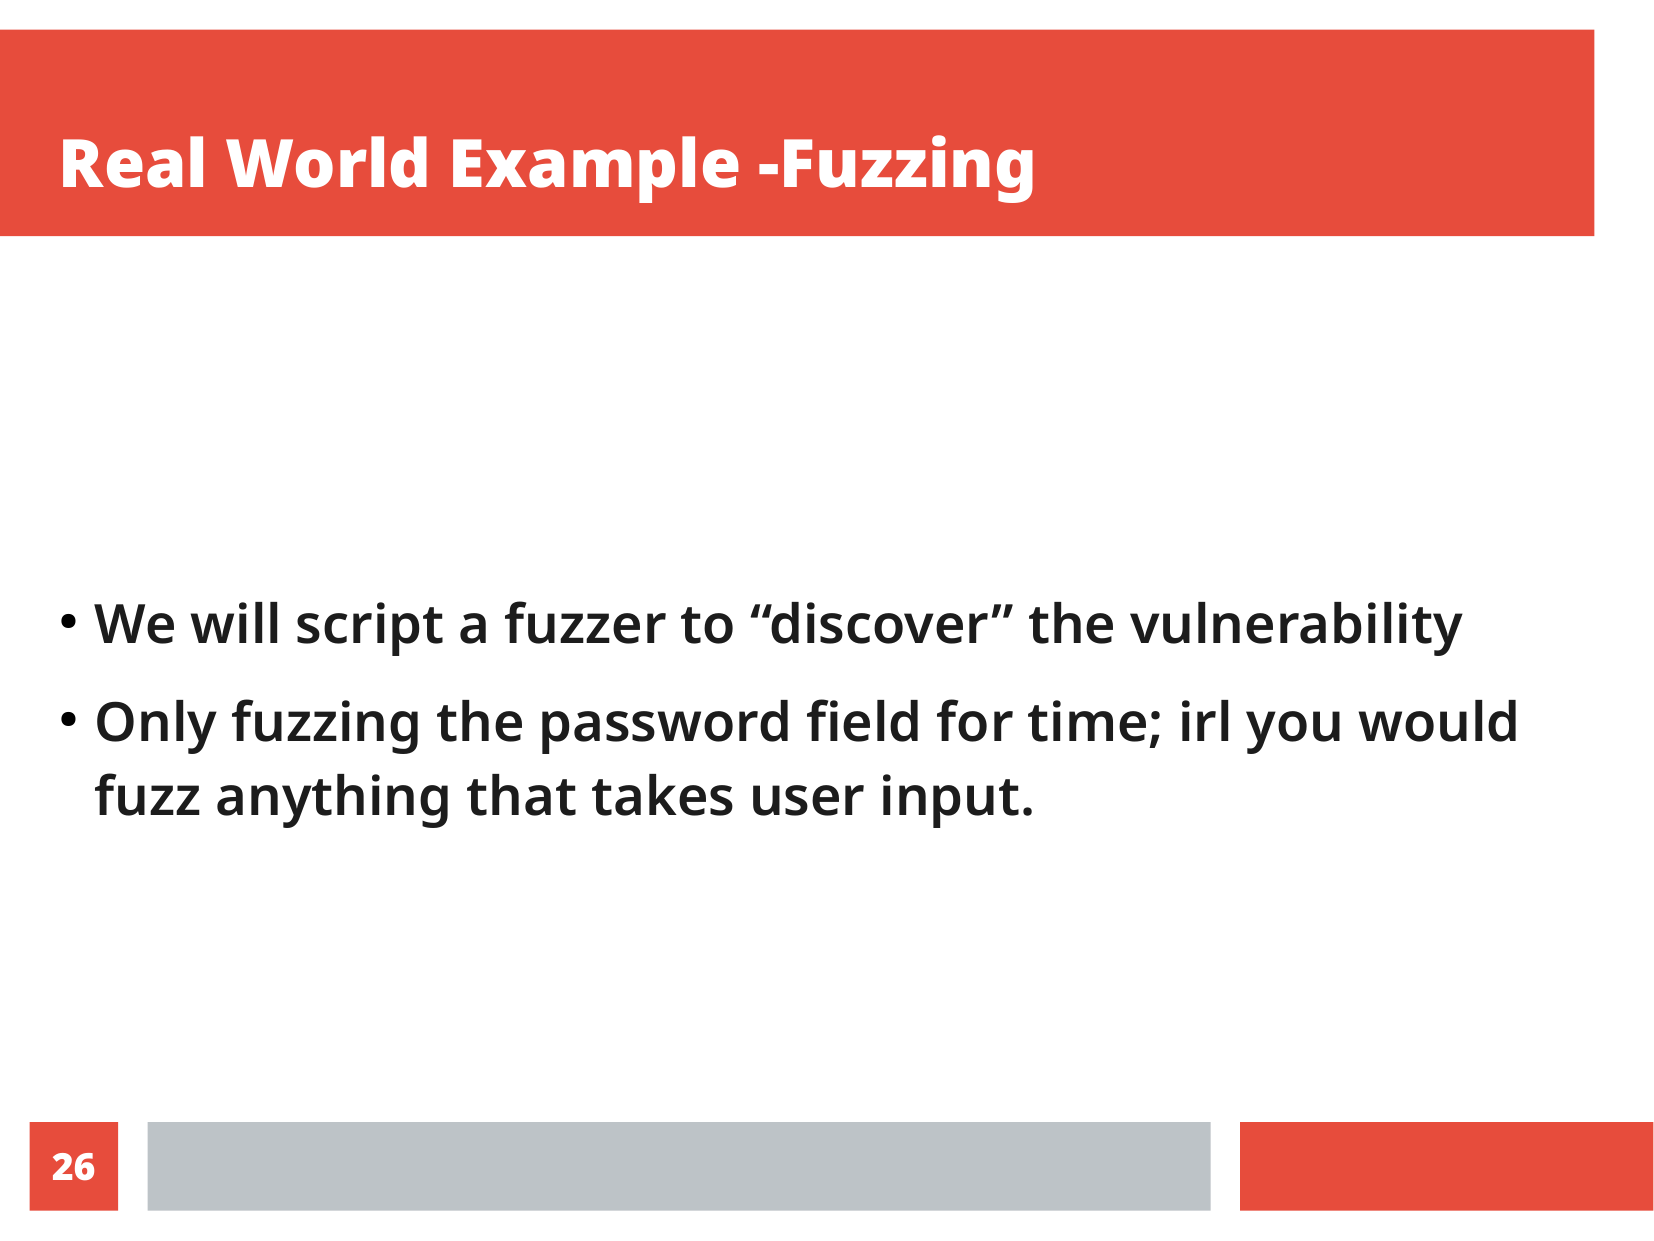

# Real World Example -Fuzzing
We will script a fuzzer to “discover” the vulnerability
Only fuzzing the password field for time; irl you would fuzz anything that takes user input.
26